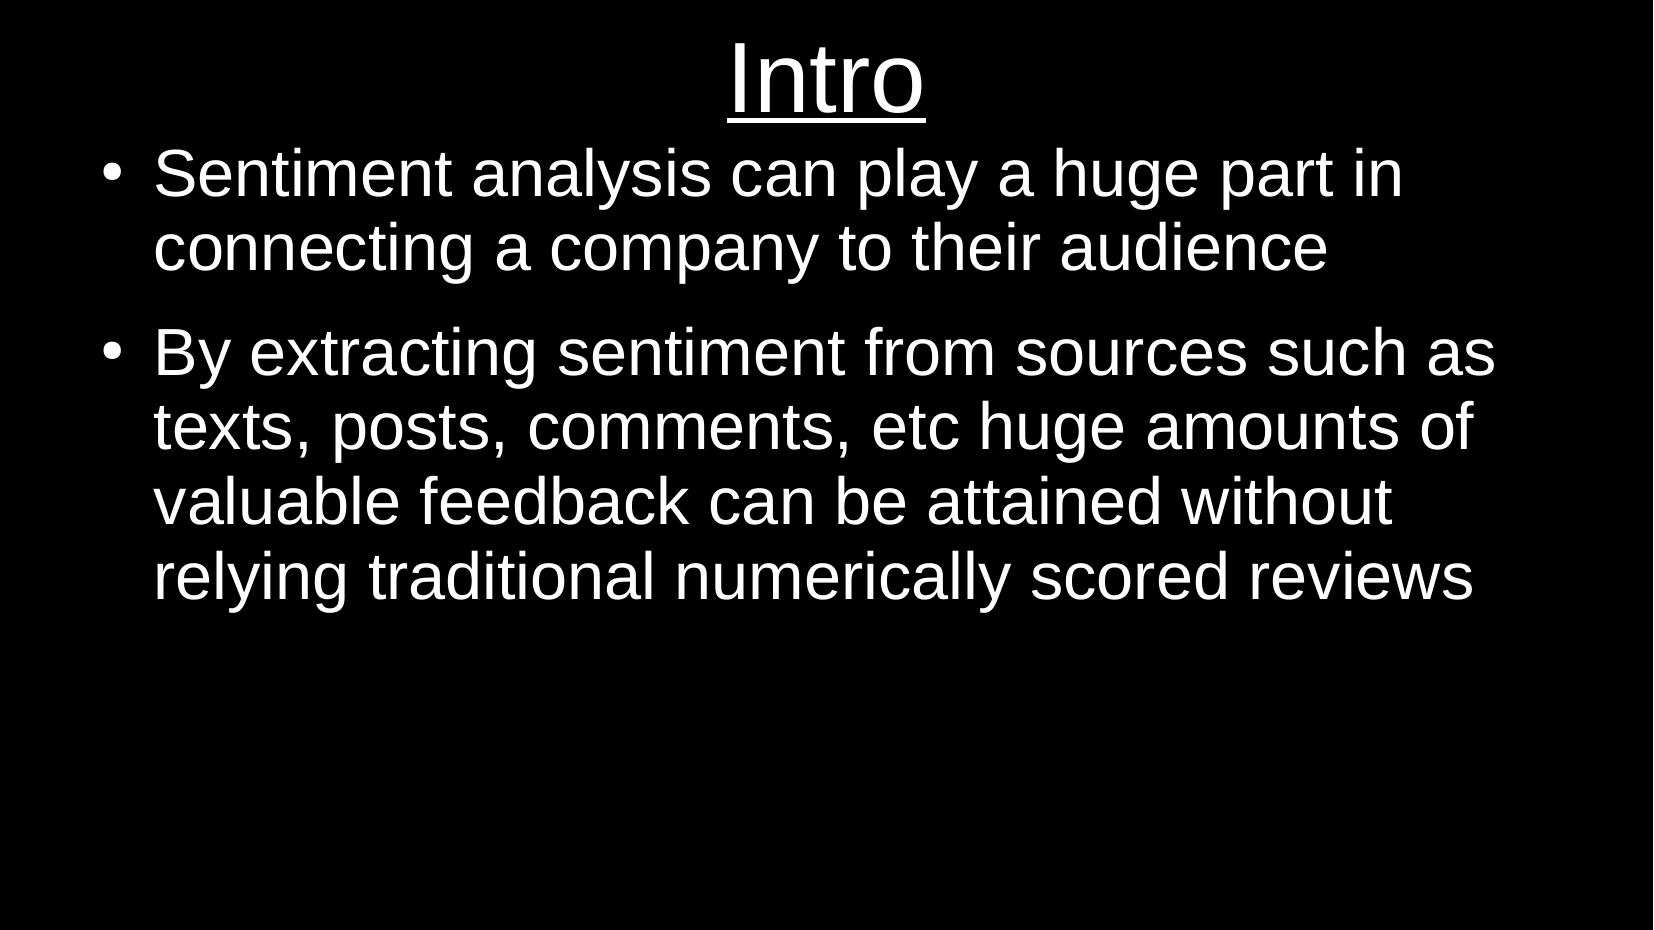

# Intro
Sentiment analysis can play a huge part in connecting a company to their audience
By extracting sentiment from sources such as texts, posts, comments, etc huge amounts of valuable feedback can be attained without relying traditional numerically scored reviews